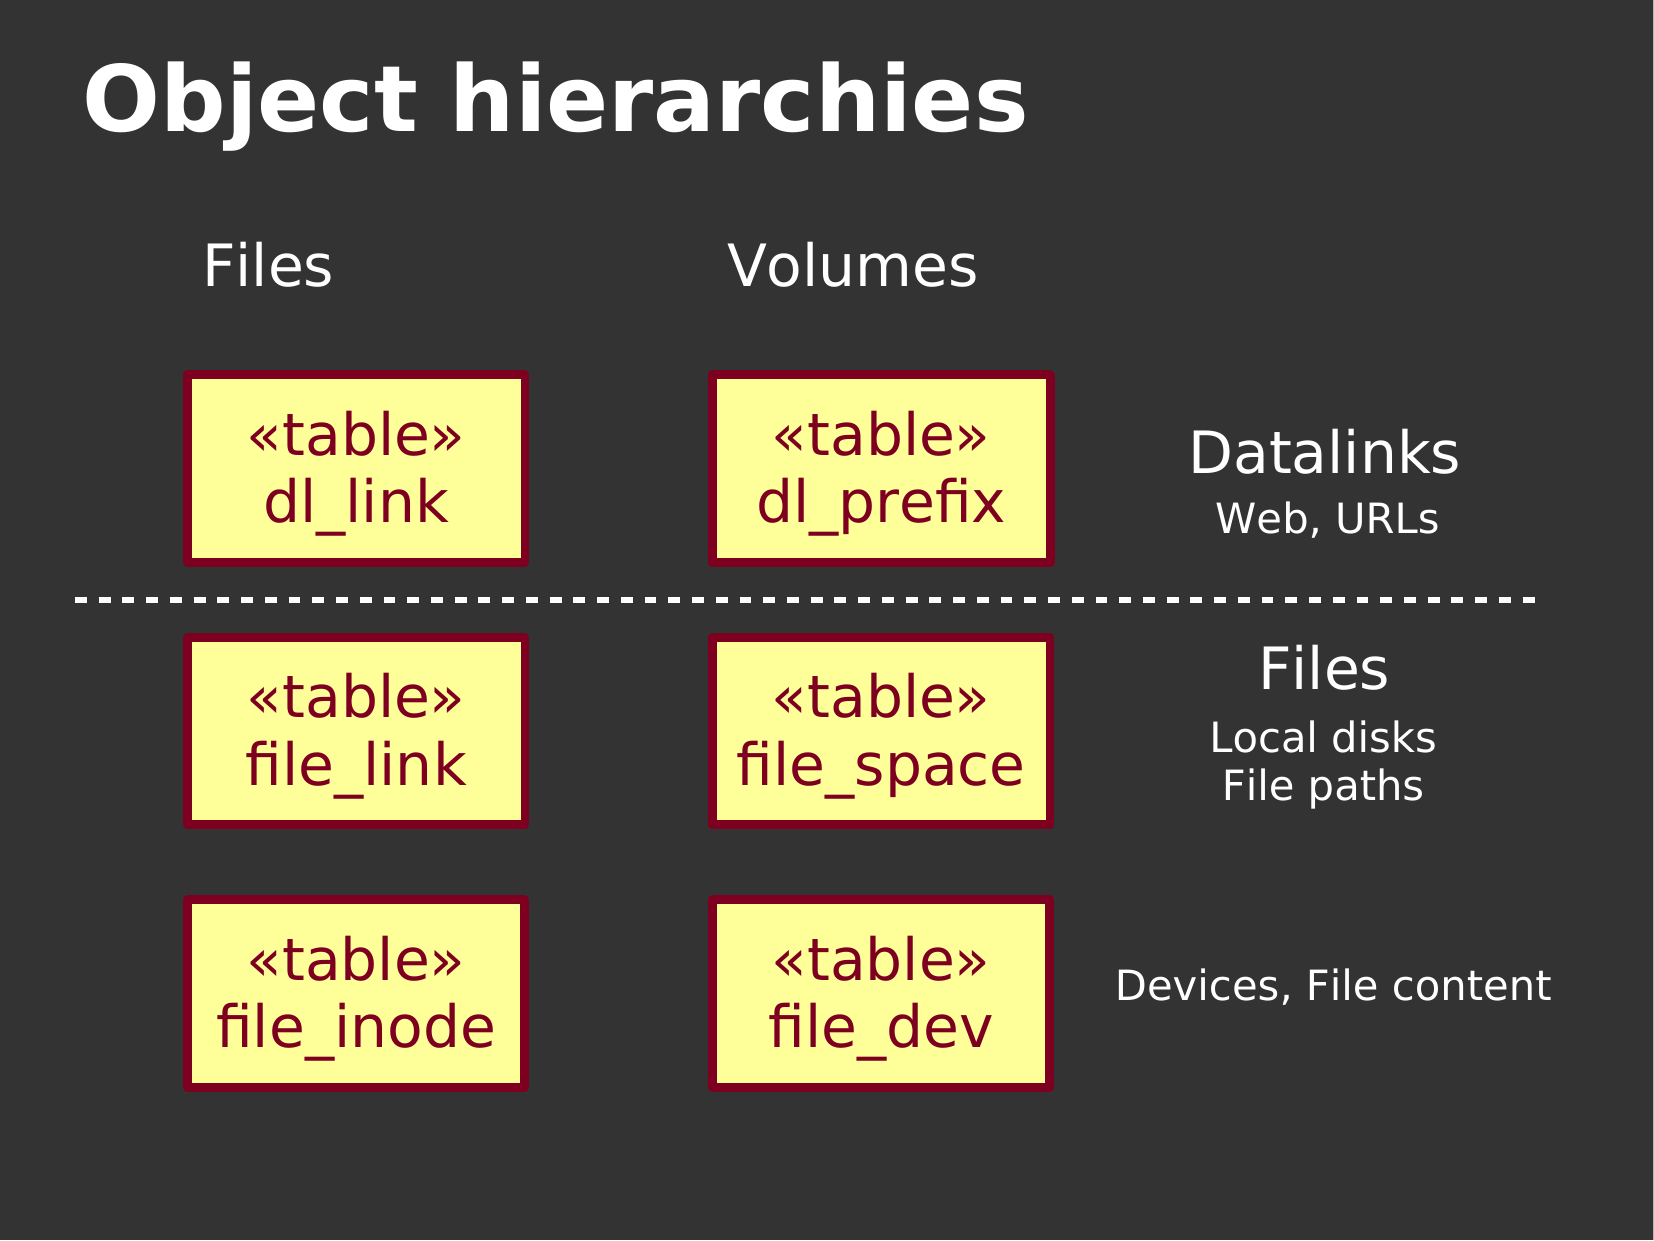

# Object hierarchies
Files
Volumes
«table»
dl_link
«table»
dl_link
«table»
dl_prefix
Datalinks
Web, URLs
Files
«table»
file_link
«table»
file_space
Local disks
File paths
«table»
file_inode
«table»
file_dev
Devices, File content